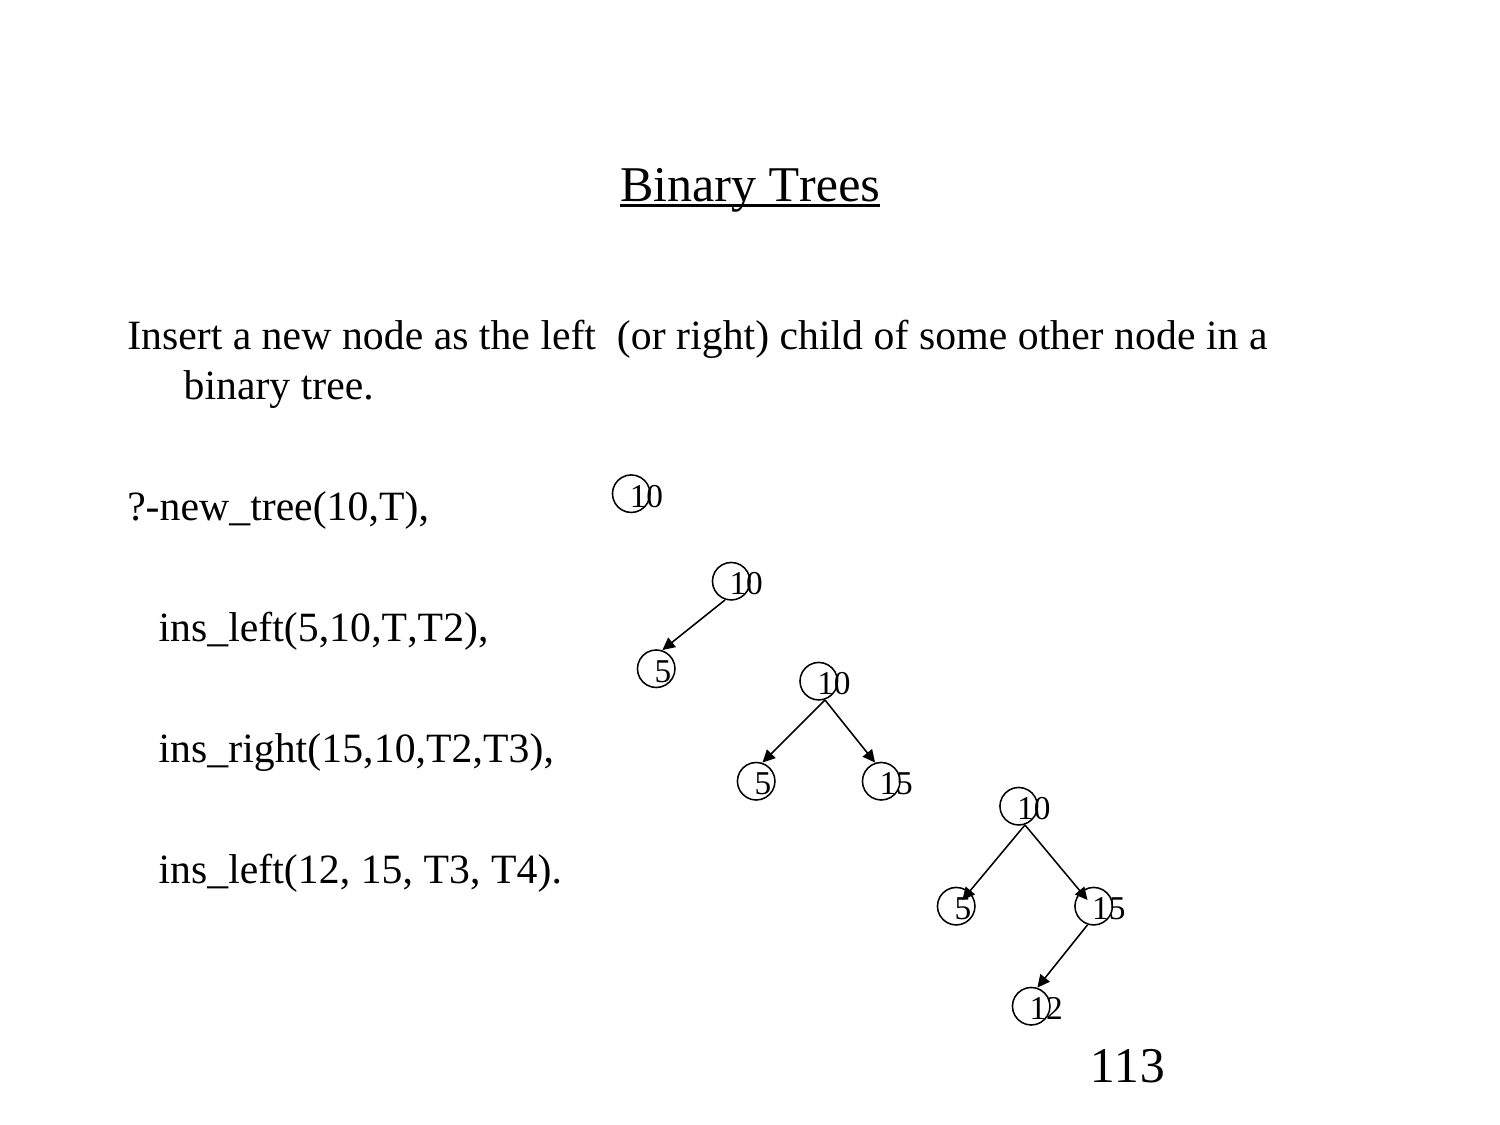

# Binary Trees
Insert a new node as the left (or right) child of some other node in a binary tree.
?-new_tree(10,T),
 ins_left(5,10,T,T2),
 ins_right(15,10,T2,T3),
 ins_left(12, 15, T3, T4).
10
10
5
10
5
15
10
5
15
12
113